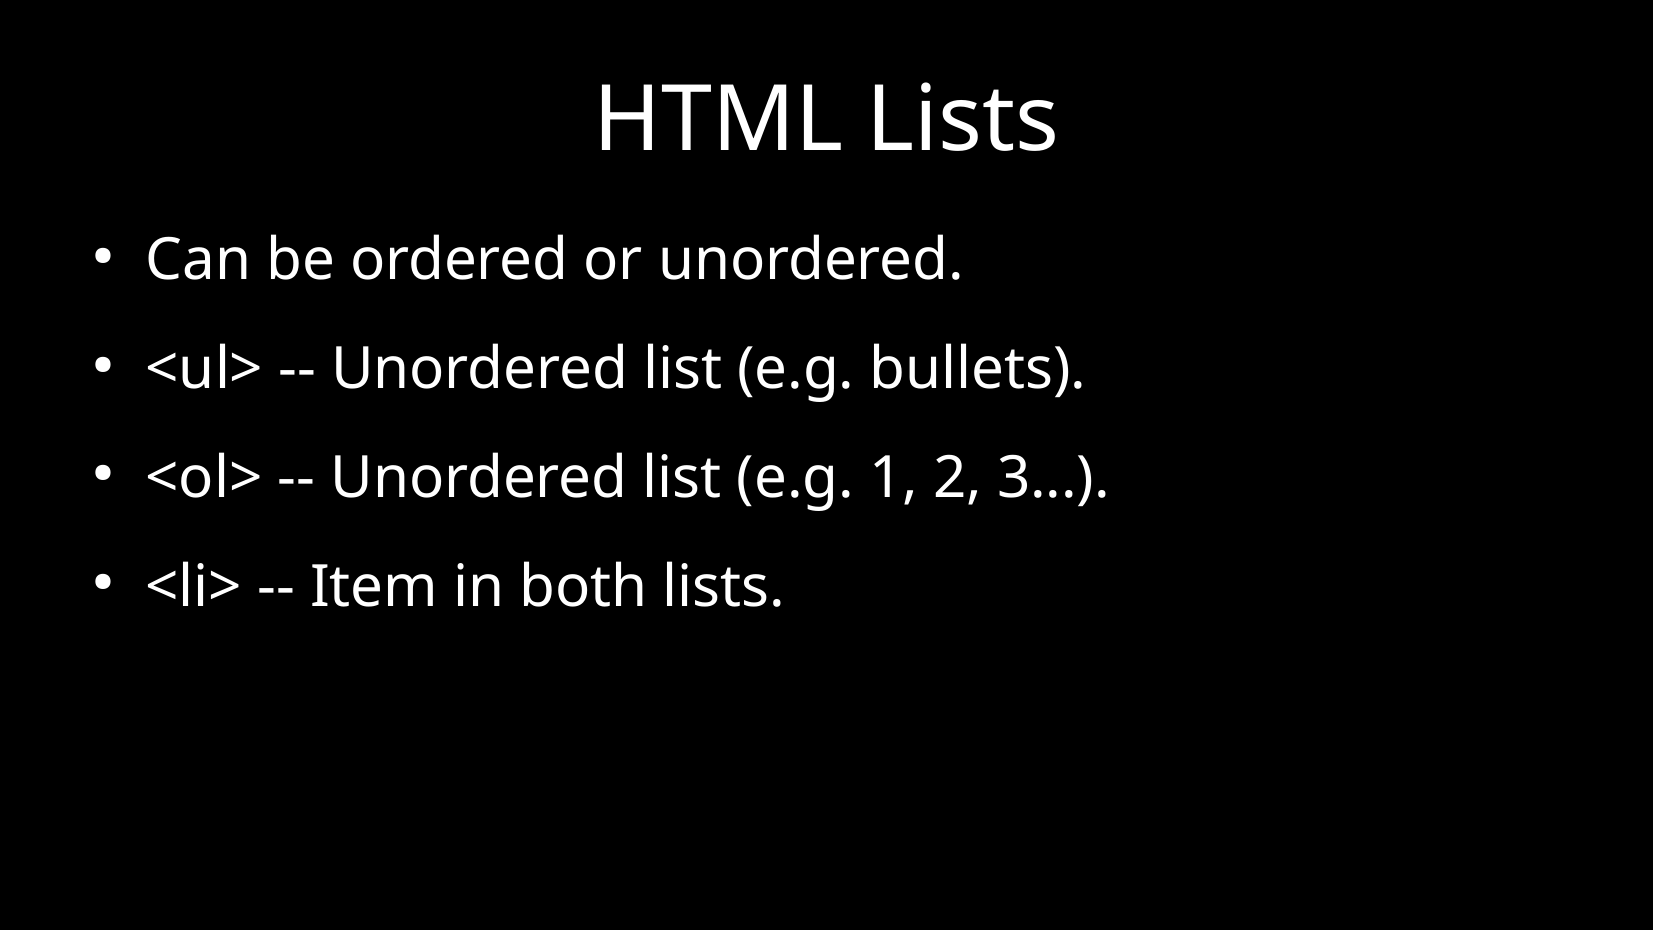

# HTML Lists
Can be ordered or unordered.
<ul> -- Unordered list (e.g. bullets).
<ol> -- Unordered list (e.g. 1, 2, 3...).
<li> -- Item in both lists.